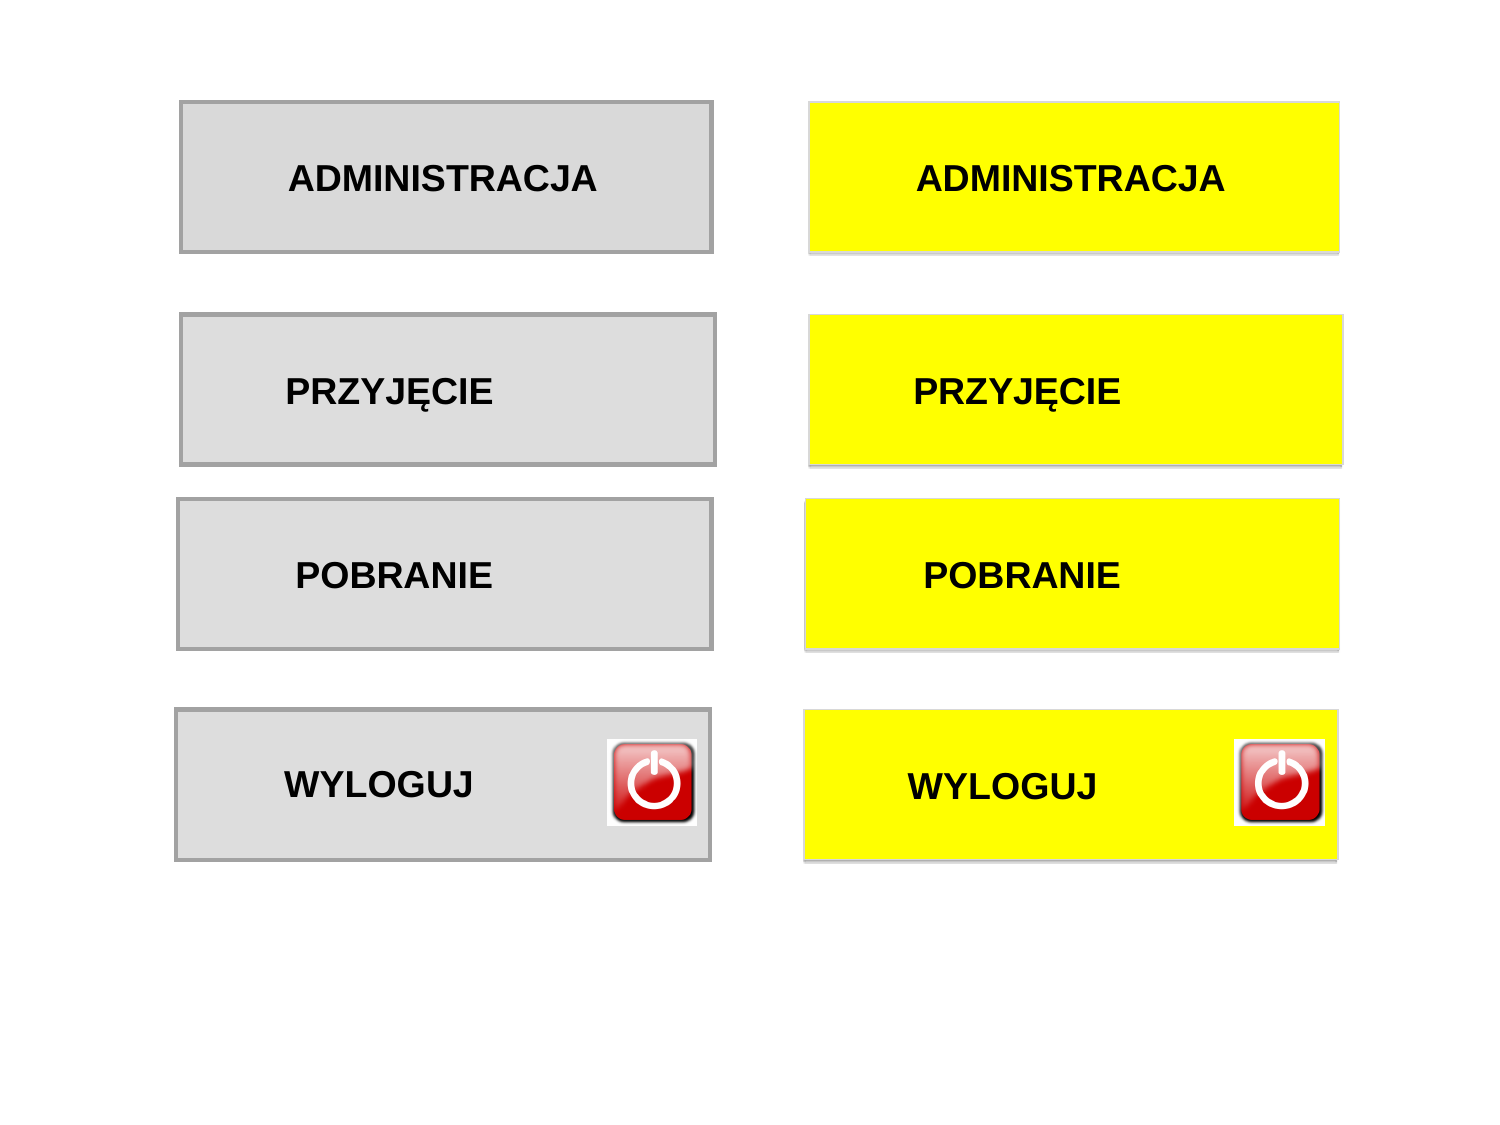

ADMINISTRACJA
ADMINISTRACJA
PRZYJĘCIE
PRZYJĘCIE
POBRANIE
POBRANIE
WYLOGUJ
WYLOGUJ